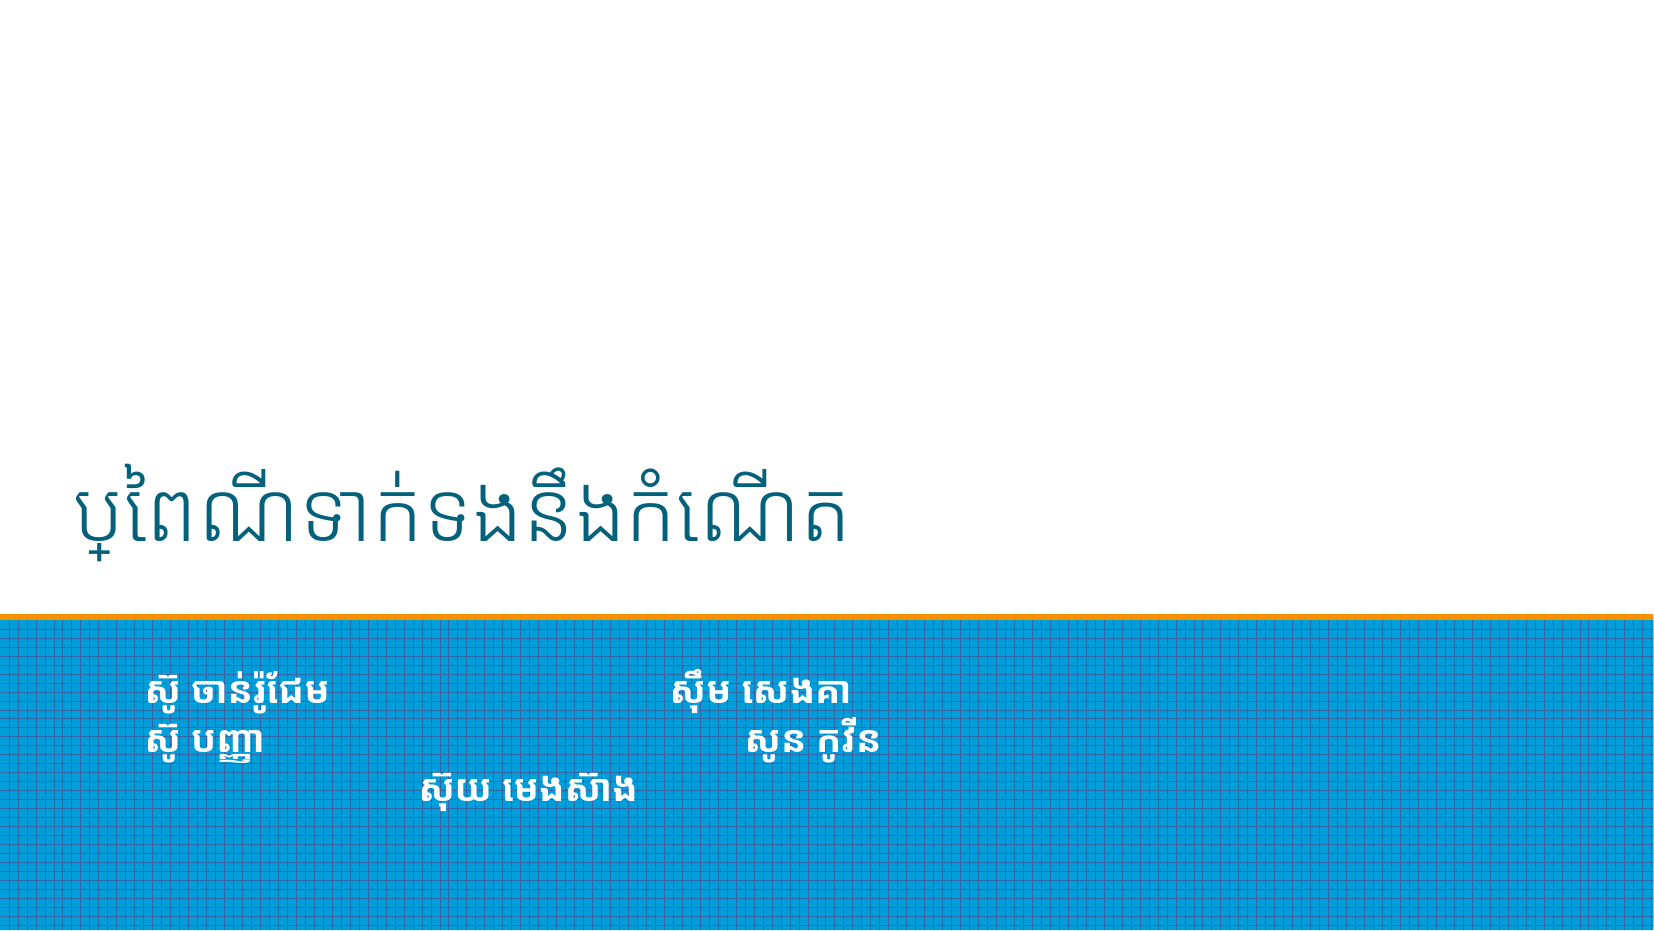

# ប្រពៃណីទាក់ទងនឹងកំណើត
ស៊ូ ចាន់រ៉ូជែម 			សុឹម សេងគា
ស៊ូ បញ្ញា	​​​	 				សូន កូវីន
		 	 ស៊ុយ មេងស៊ាង